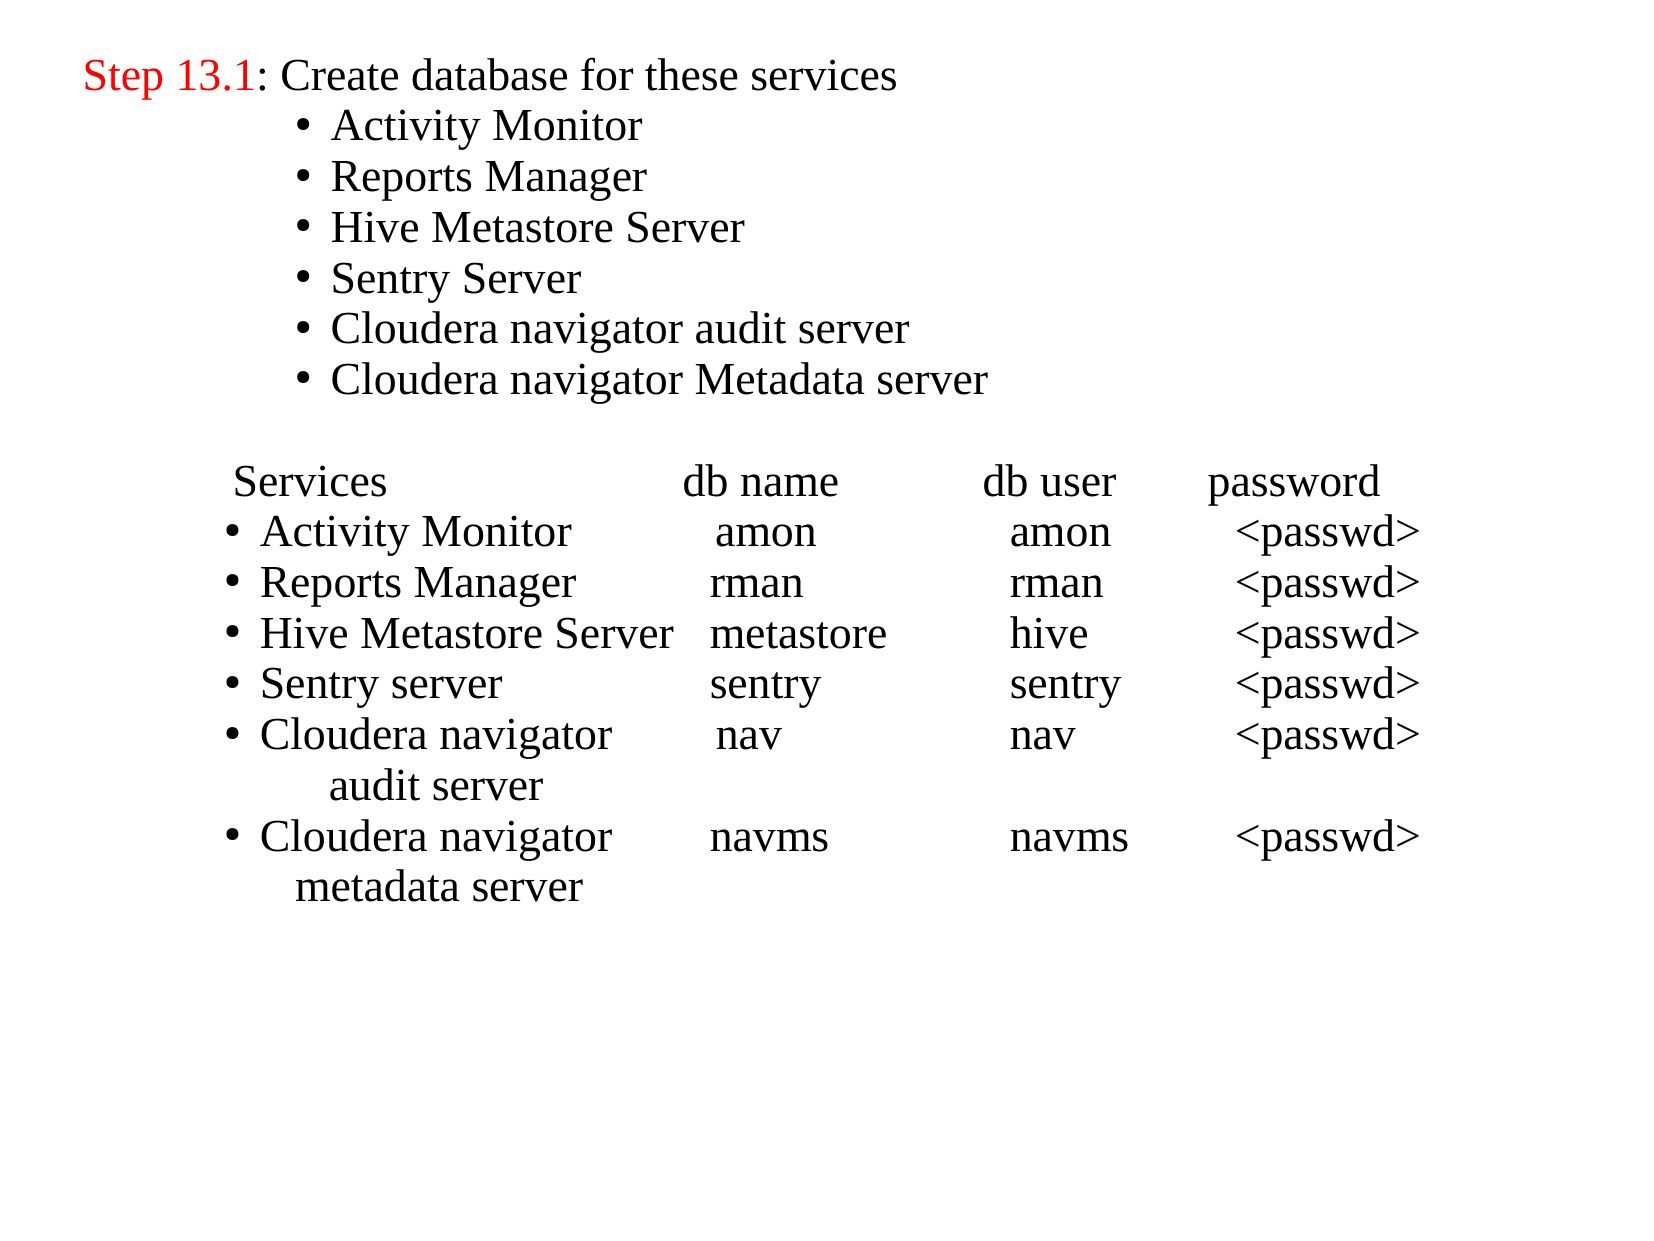

# Step 13.1: Create database for these services
Activity Monitor
Reports Manager
Hive Metastore Server
Sentry Server
Cloudera navigator audit server
Cloudera navigator Metadata server
		Services 				db name 		db user 		password
Activity Monitor	 amon 			amon		<passwd>
Reports Manager		rman 			rman		<passwd>
Hive Metastore Server	metastore		hive		<passwd>
Sentry server			sentry 			sentry		<passwd>
Cloudera navigator nav				nav			<passwd>
 audit server
Cloudera navigator		navms			navms		<passwd>
metadata server